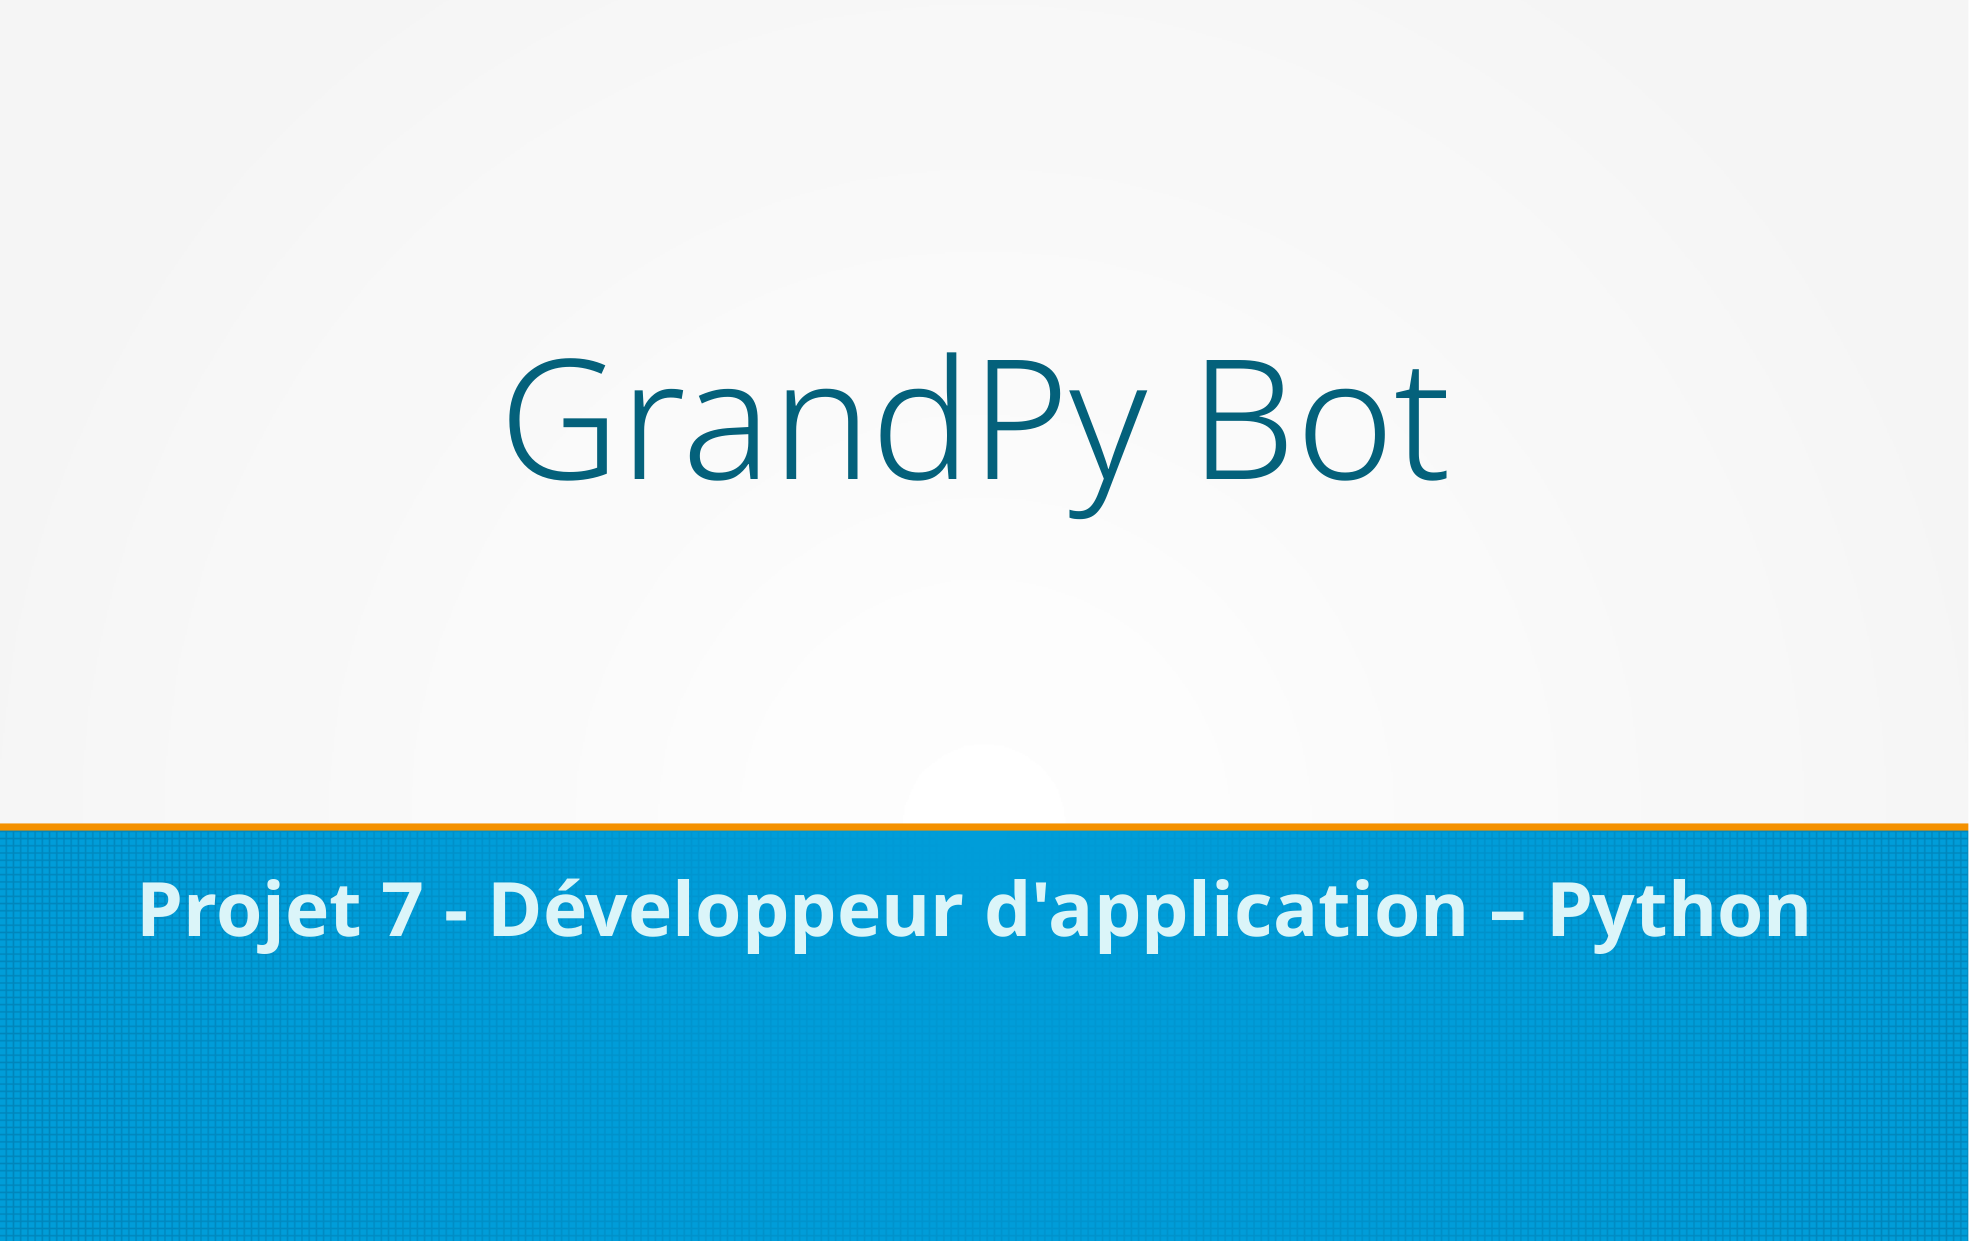

# GrandPy Bot
Projet 7 - Développeur d'application – Python